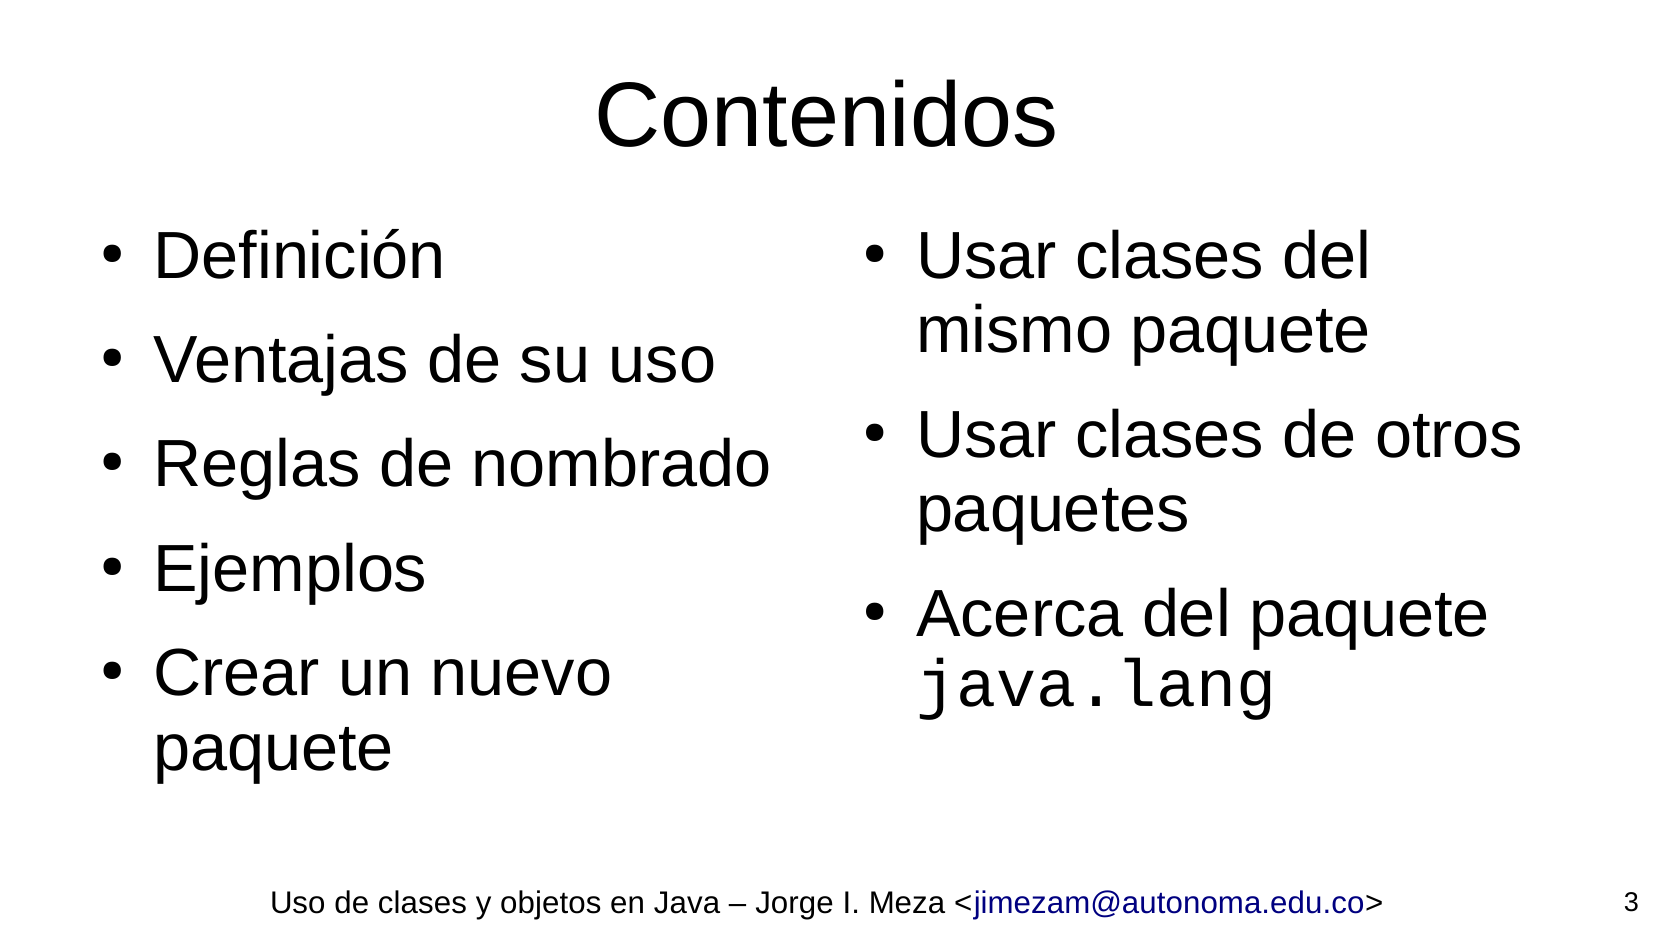

# Contenidos
Definición
Ventajas de su uso
Reglas de nombrado
Ejemplos
Crear un nuevo paquete
Usar clases del mismo paquete
Usar clases de otros paquetes
Acerca del paquete java.lang